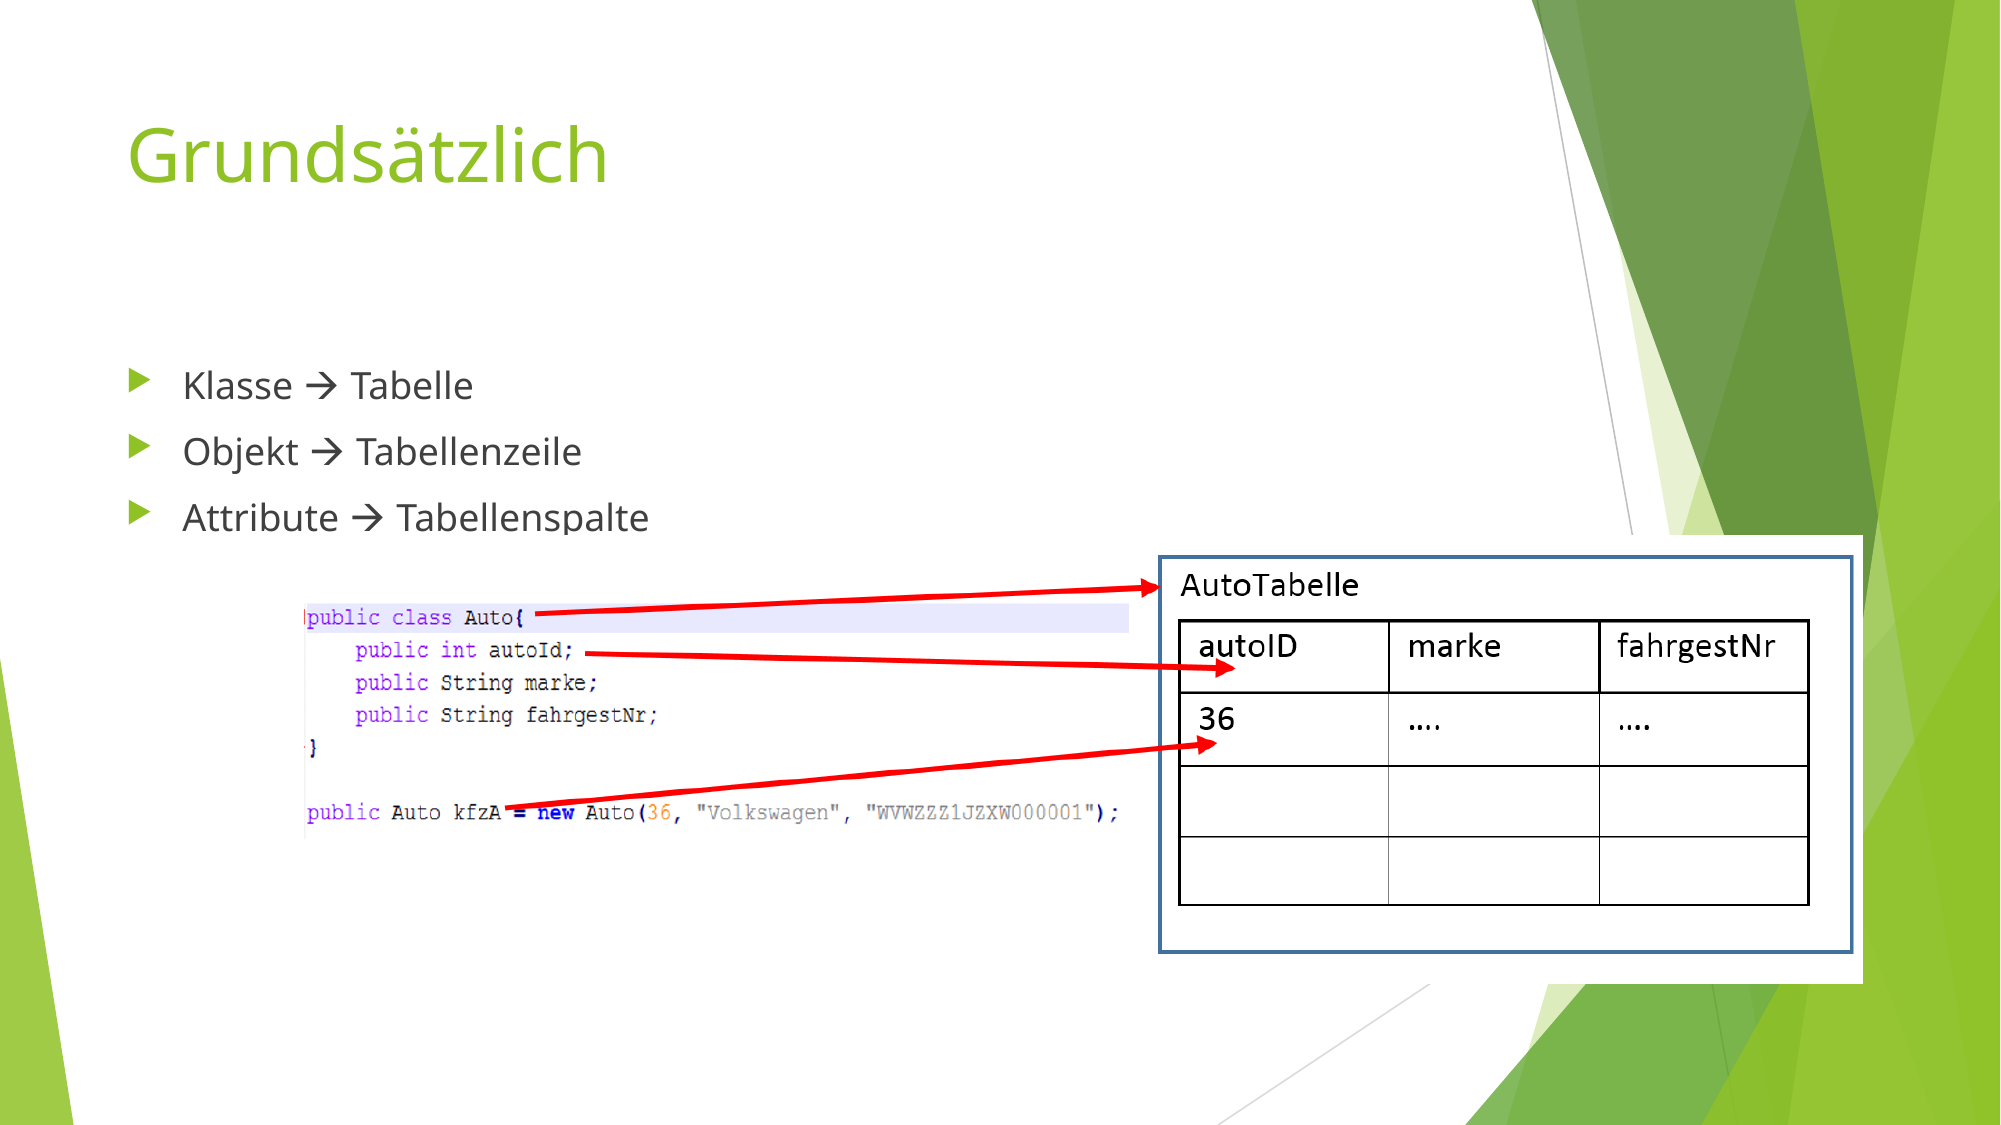

# Grundsätzlich
Klasse  Tabelle
Objekt  Tabellenzeile
Attribute  Tabellenspalte